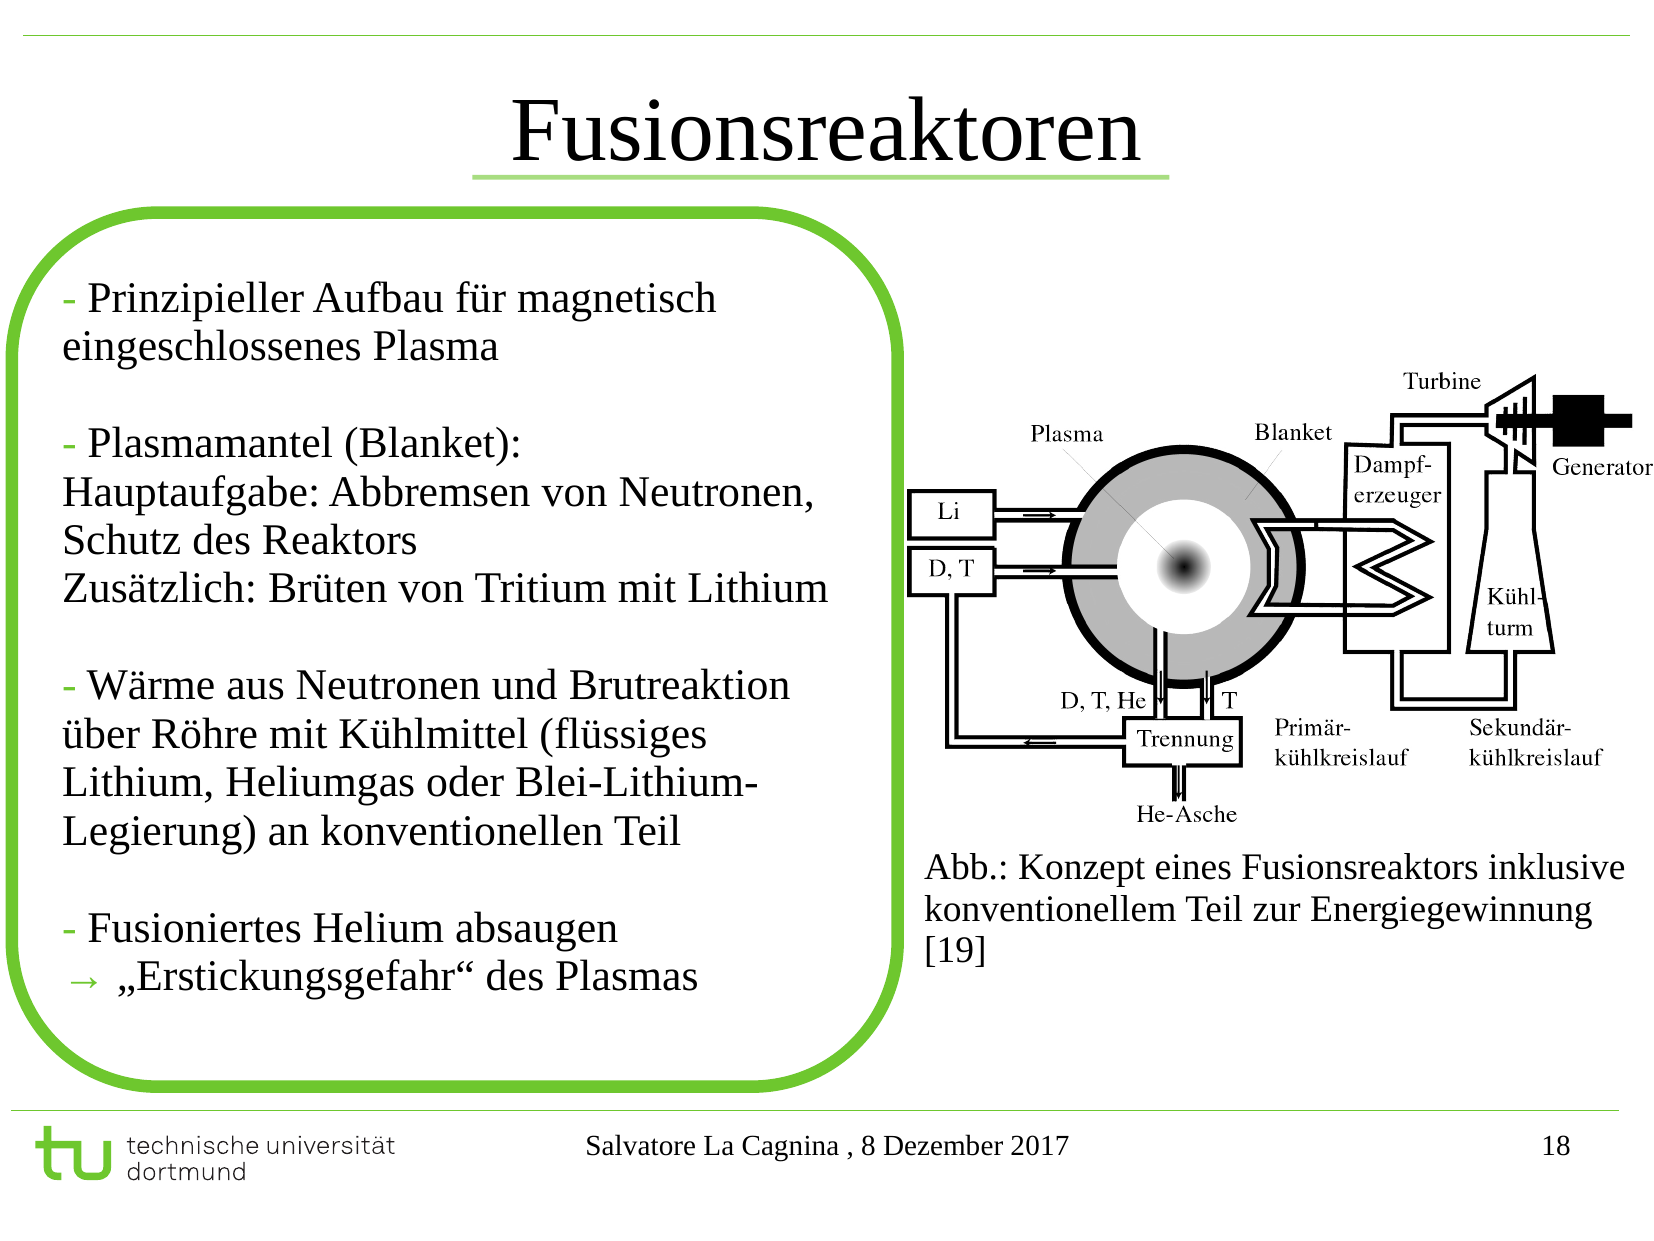

# Fusionsreaktoren
- Prinzipieller Aufbau für magnetisch eingeschlossenes Plasma
- Plasmamantel (Blanket):
Hauptaufgabe: Abbremsen von Neutronen, Schutz des Reaktors
Zusätzlich: Brüten von Tritium mit Lithium
- Wärme aus Neutronen und Brutreaktion über Röhre mit Kühlmittel (flüssiges Lithium, Heliumgas oder Blei-Lithium-Legierung) an konventionellen Teil
- Fusioniertes Helium absaugen
→ „Erstickungsgefahr“ des Plasmas
Abb.: Konzept eines Fusionsreaktors inklusive konventionellem Teil zur Energiegewinnung [19]
Salvatore La Cagnina , 8 Dezember 2017
18